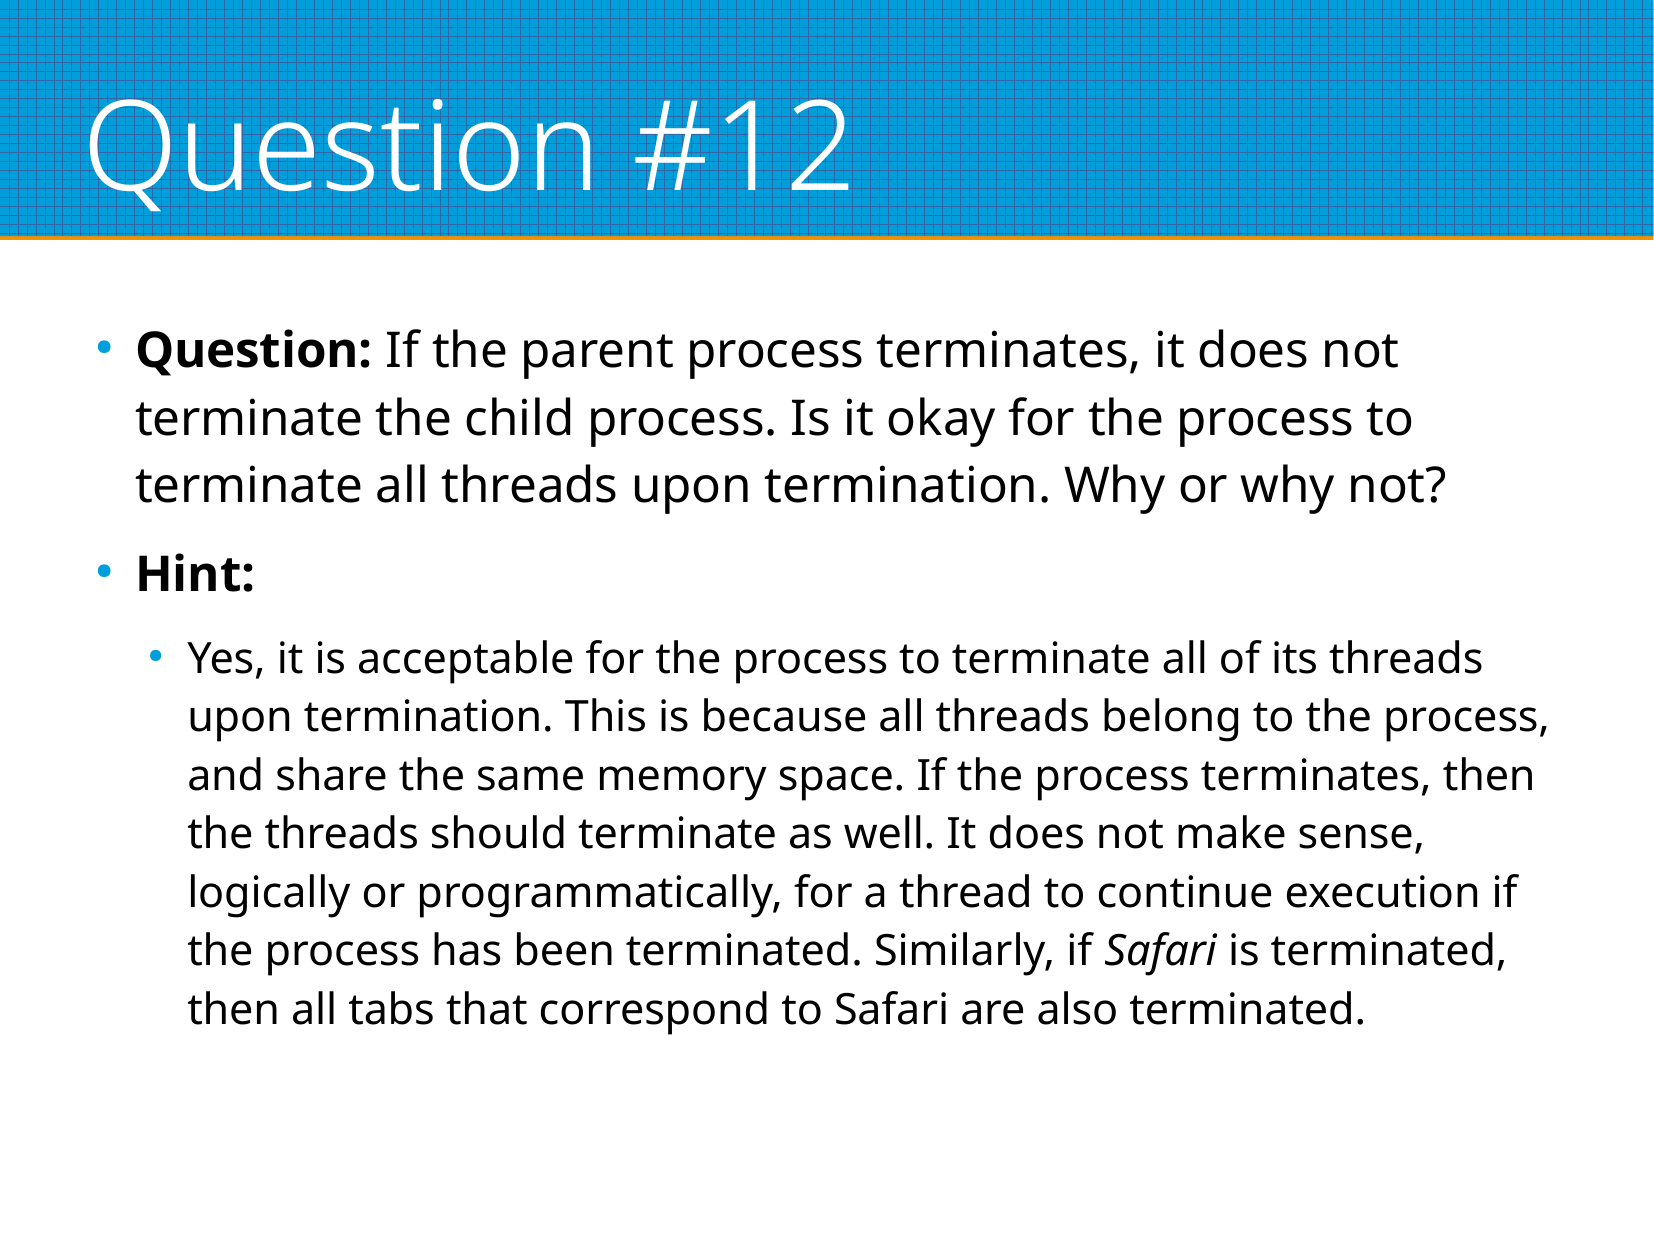

# Question #12
Question: If the parent process terminates, it does not terminate the child process. Is it okay for the process to terminate all threads upon termination. Why or why not?
Hint:
Yes, it is acceptable for the process to terminate all of its threads upon termination. This is because all threads belong to the process, and share the same memory space. If the process terminates, then the threads should terminate as well. It does not make sense, logically or programmatically, for a thread to continue execution if the process has been terminated. Similarly, if Safari is terminated, then all tabs that correspond to Safari are also terminated.